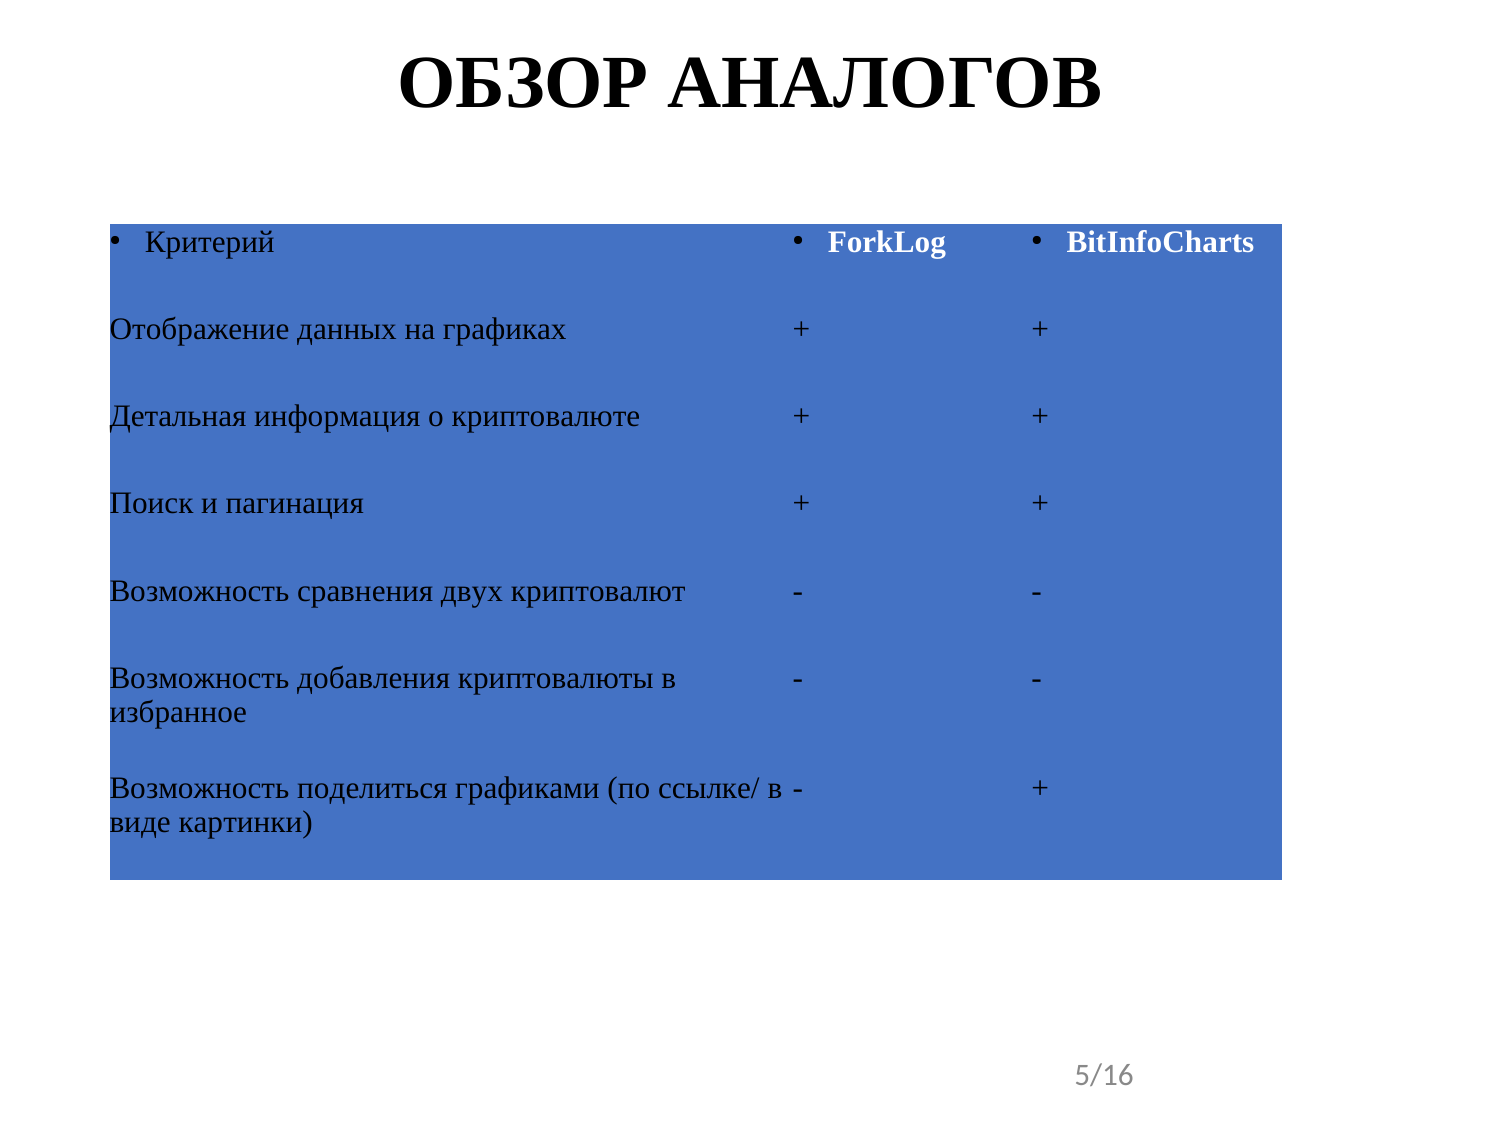

# ОБЗОР АНАЛОГОВ
| Критерий | ForkLog | BitInfoCharts |
| --- | --- | --- |
| Отображение данных на графиках | + | + |
| Детальная информация о криптовалюте | + | + |
| Поиск и пагинация | + | + |
| Возможность сравнения двух криптовалют | - | - |
| Возможность добавления криптовалюты в избранное | - | - |
| Возможность поделиться графиками (по ссылке/ в виде картинки) | - | + |
5/16